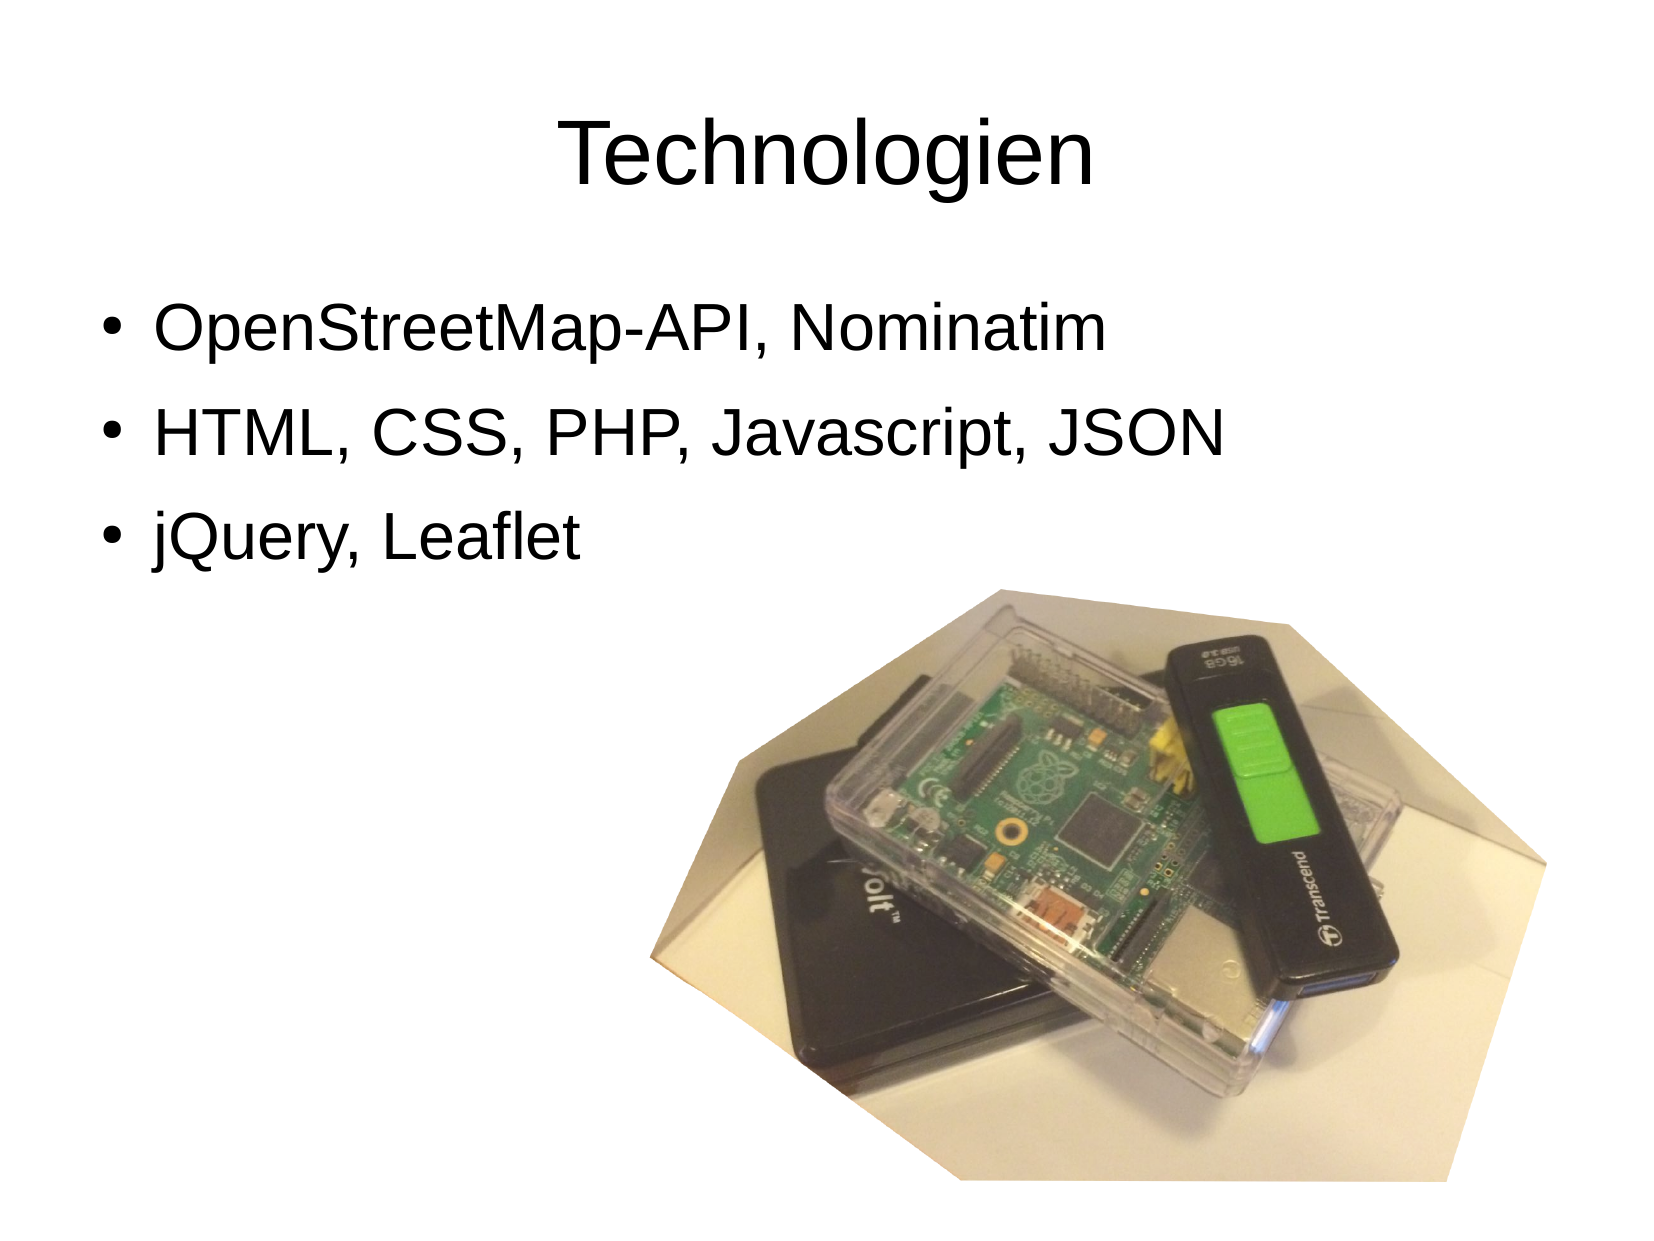

# Technologien
OpenStreetMap-API, Nominatim
HTML, CSS, PHP, Javascript, JSON
jQuery, Leaflet